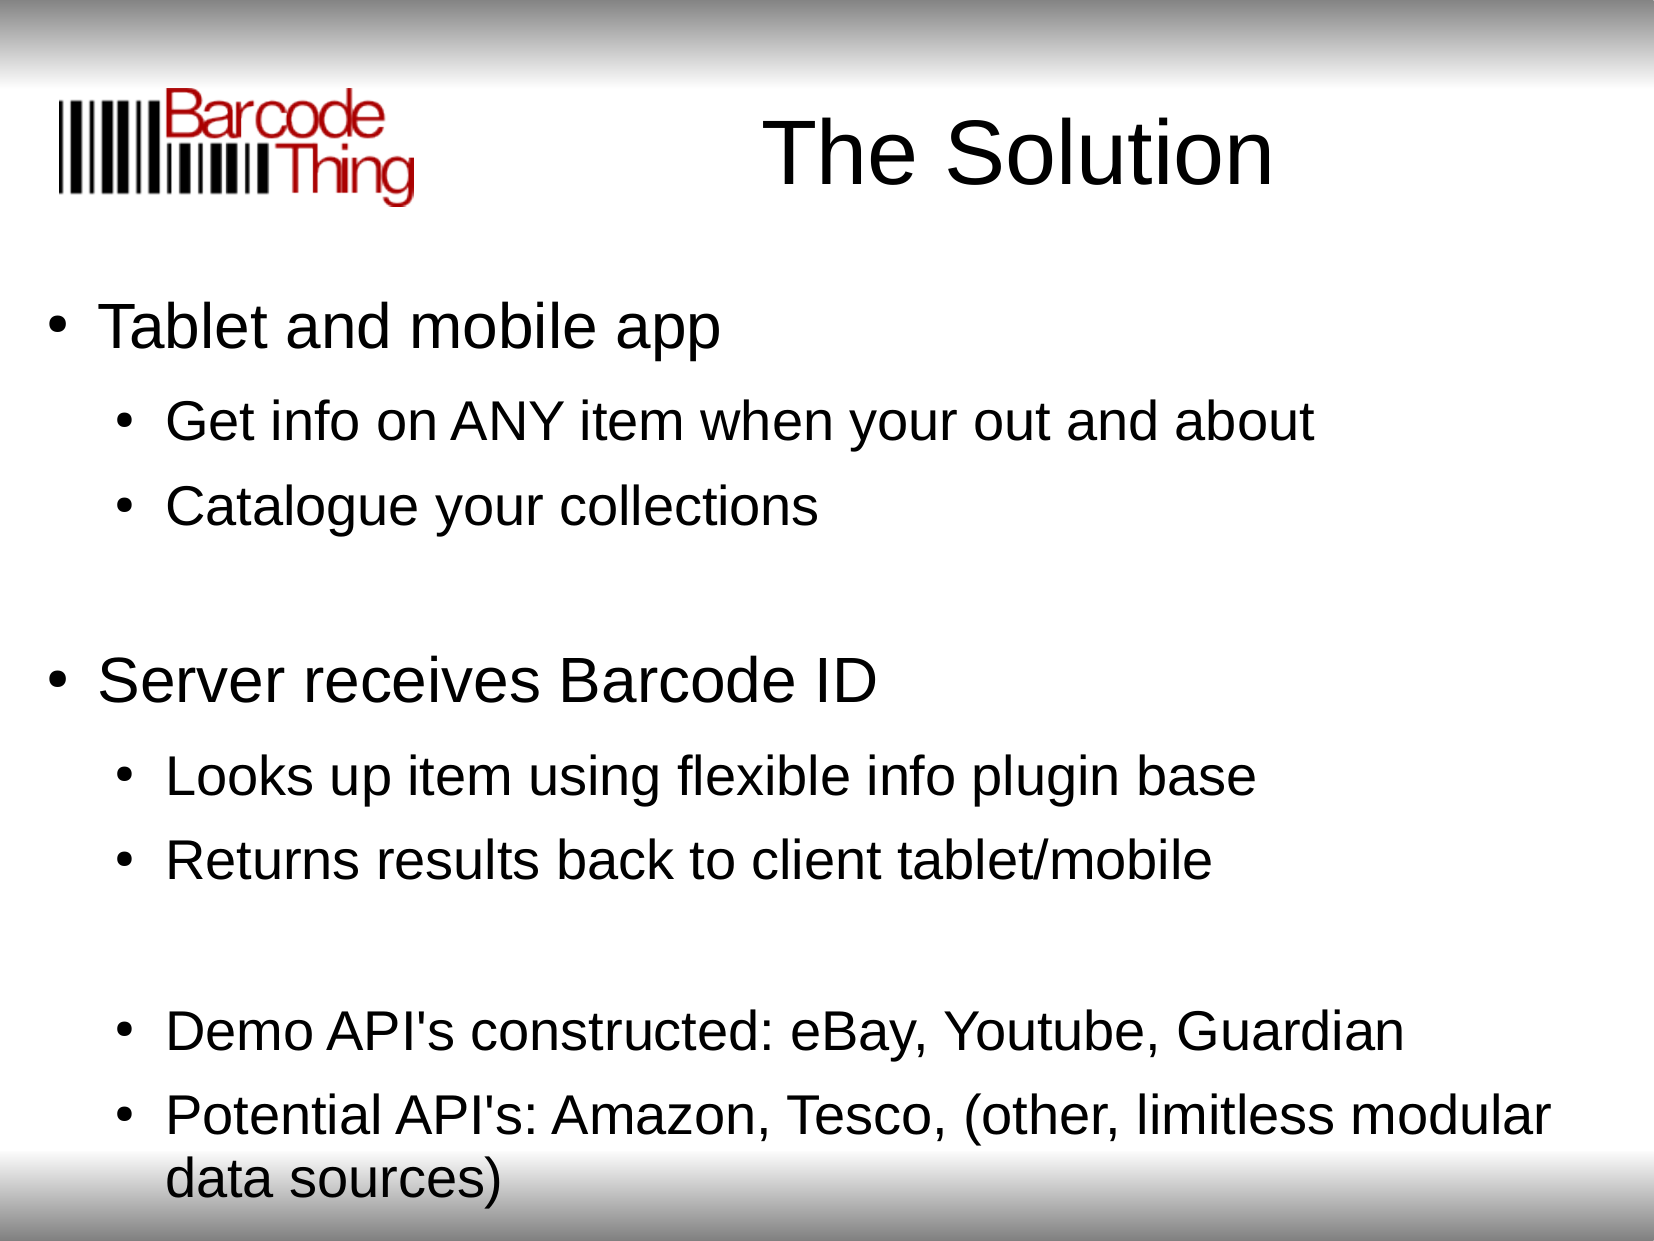

# The Solution
Tablet and mobile app
Get info on ANY item when your out and about
Catalogue your collections
Server receives Barcode ID
Looks up item using flexible info plugin base
Returns results back to client tablet/mobile
Demo API's constructed: eBay, Youtube, Guardian
Potential API's: Amazon, Tesco, (other, limitless modular data sources)